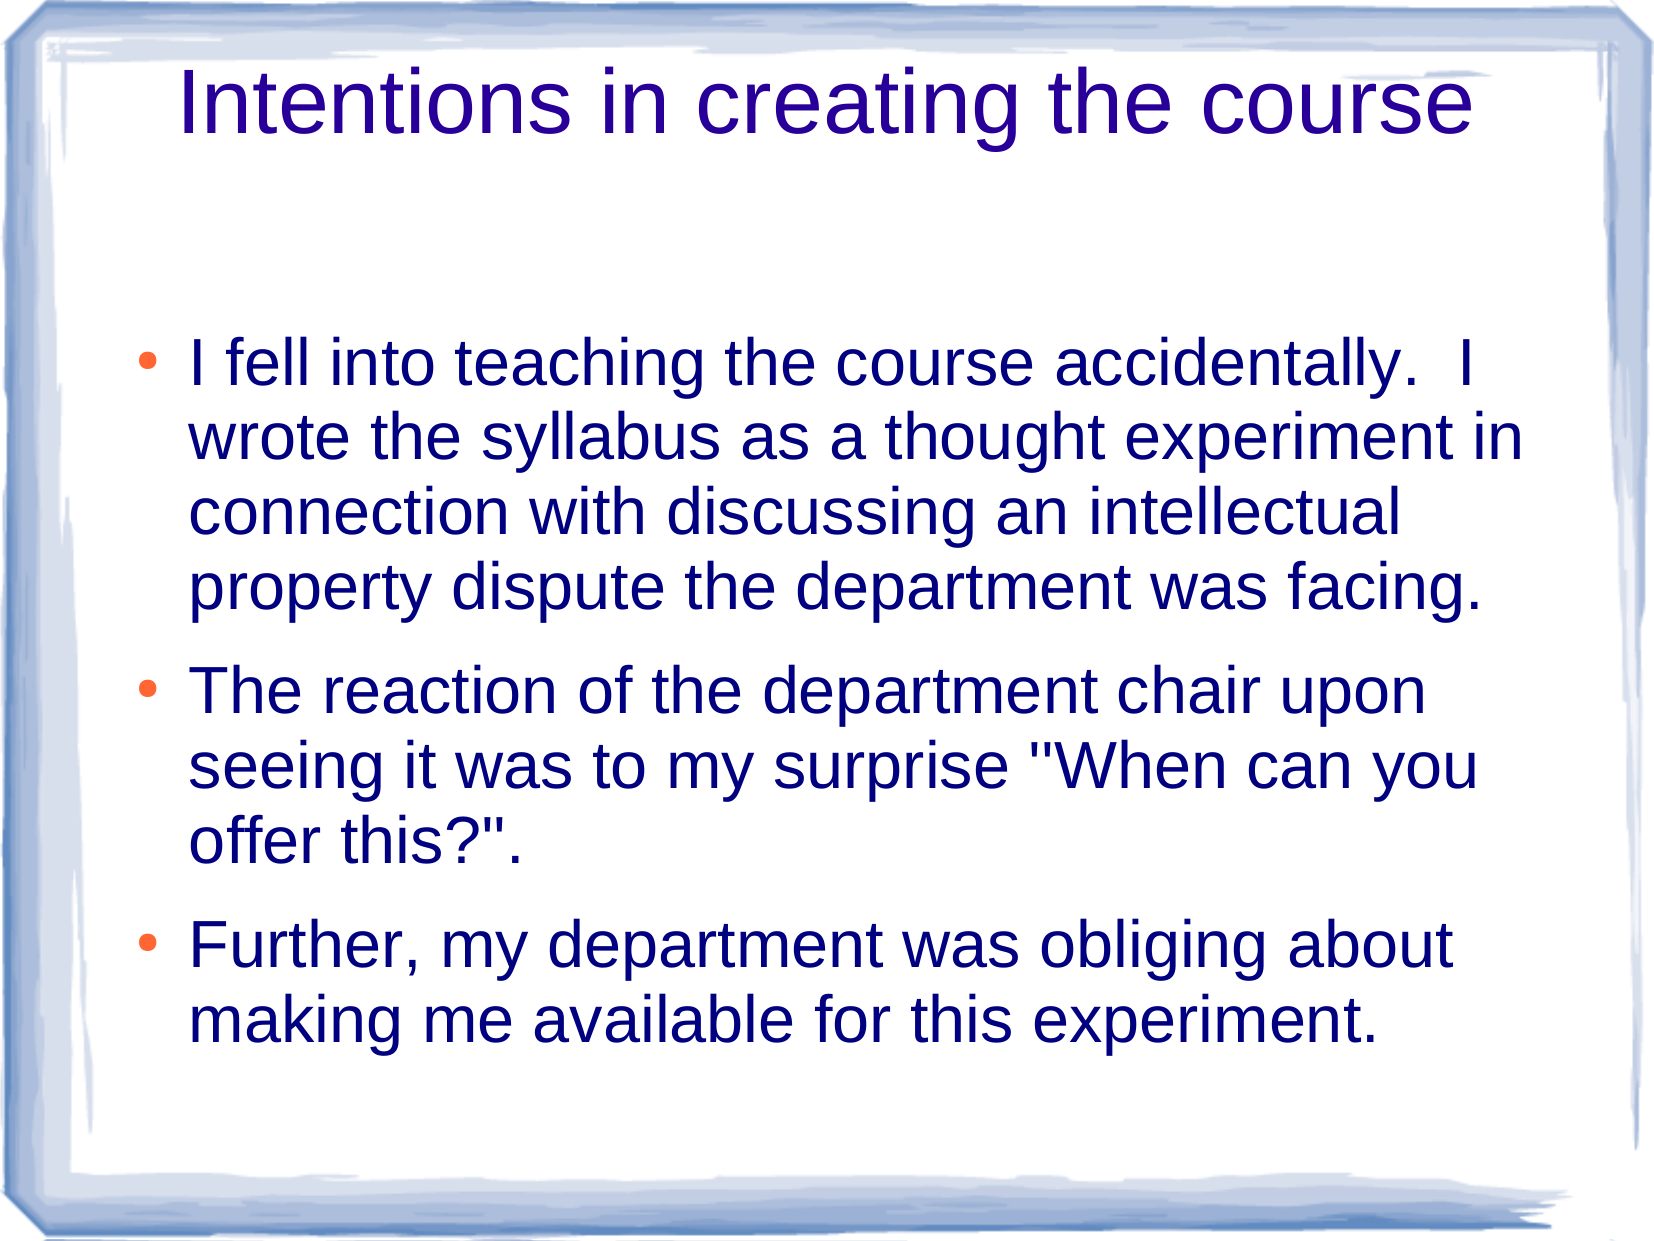

# Intentions in creating the course
I fell into teaching the course accidentally. I wrote the syllabus as a thought experiment in connection with discussing an intellectual property dispute the department was facing.
The reaction of the department chair upon seeing it was to my surprise ''When can you offer this?''.
Further, my department was obliging about making me available for this experiment.